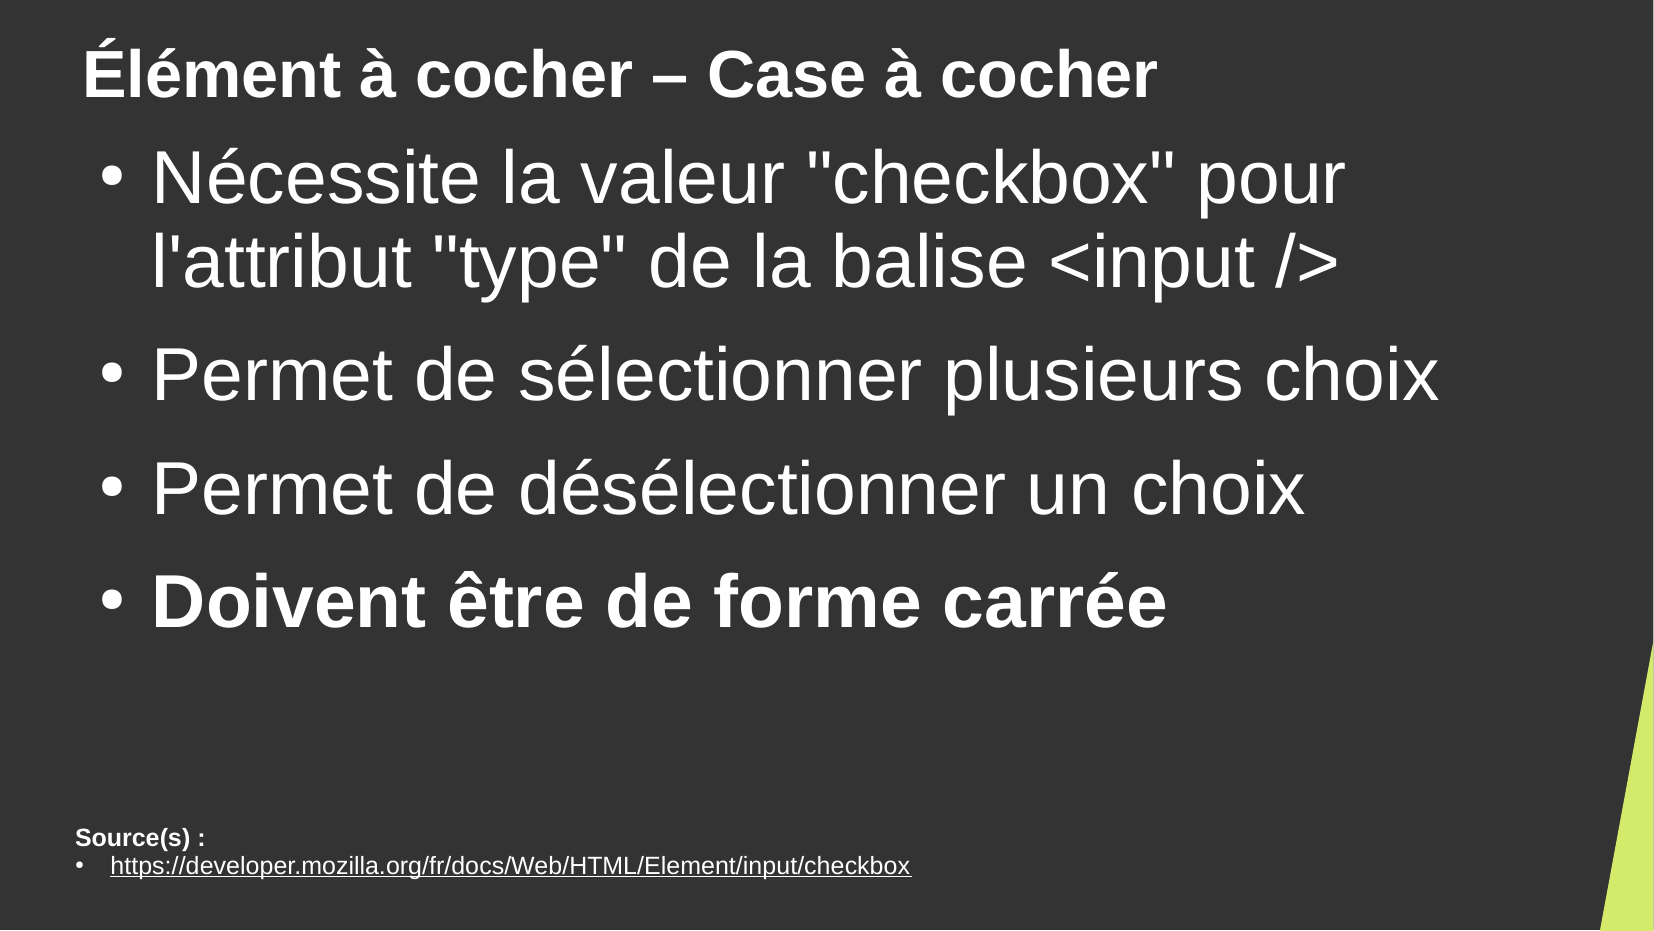

# Élément à cocher – Case à cocher
Nécessite la valeur "checkbox" pour l'attribut "type" de la balise <input />
Permet de sélectionner plusieurs choix
Permet de désélectionner un choix
Doivent être de forme carrée
Source(s) :
https://developer.mozilla.org/fr/docs/Web/HTML/Element/input/checkbox